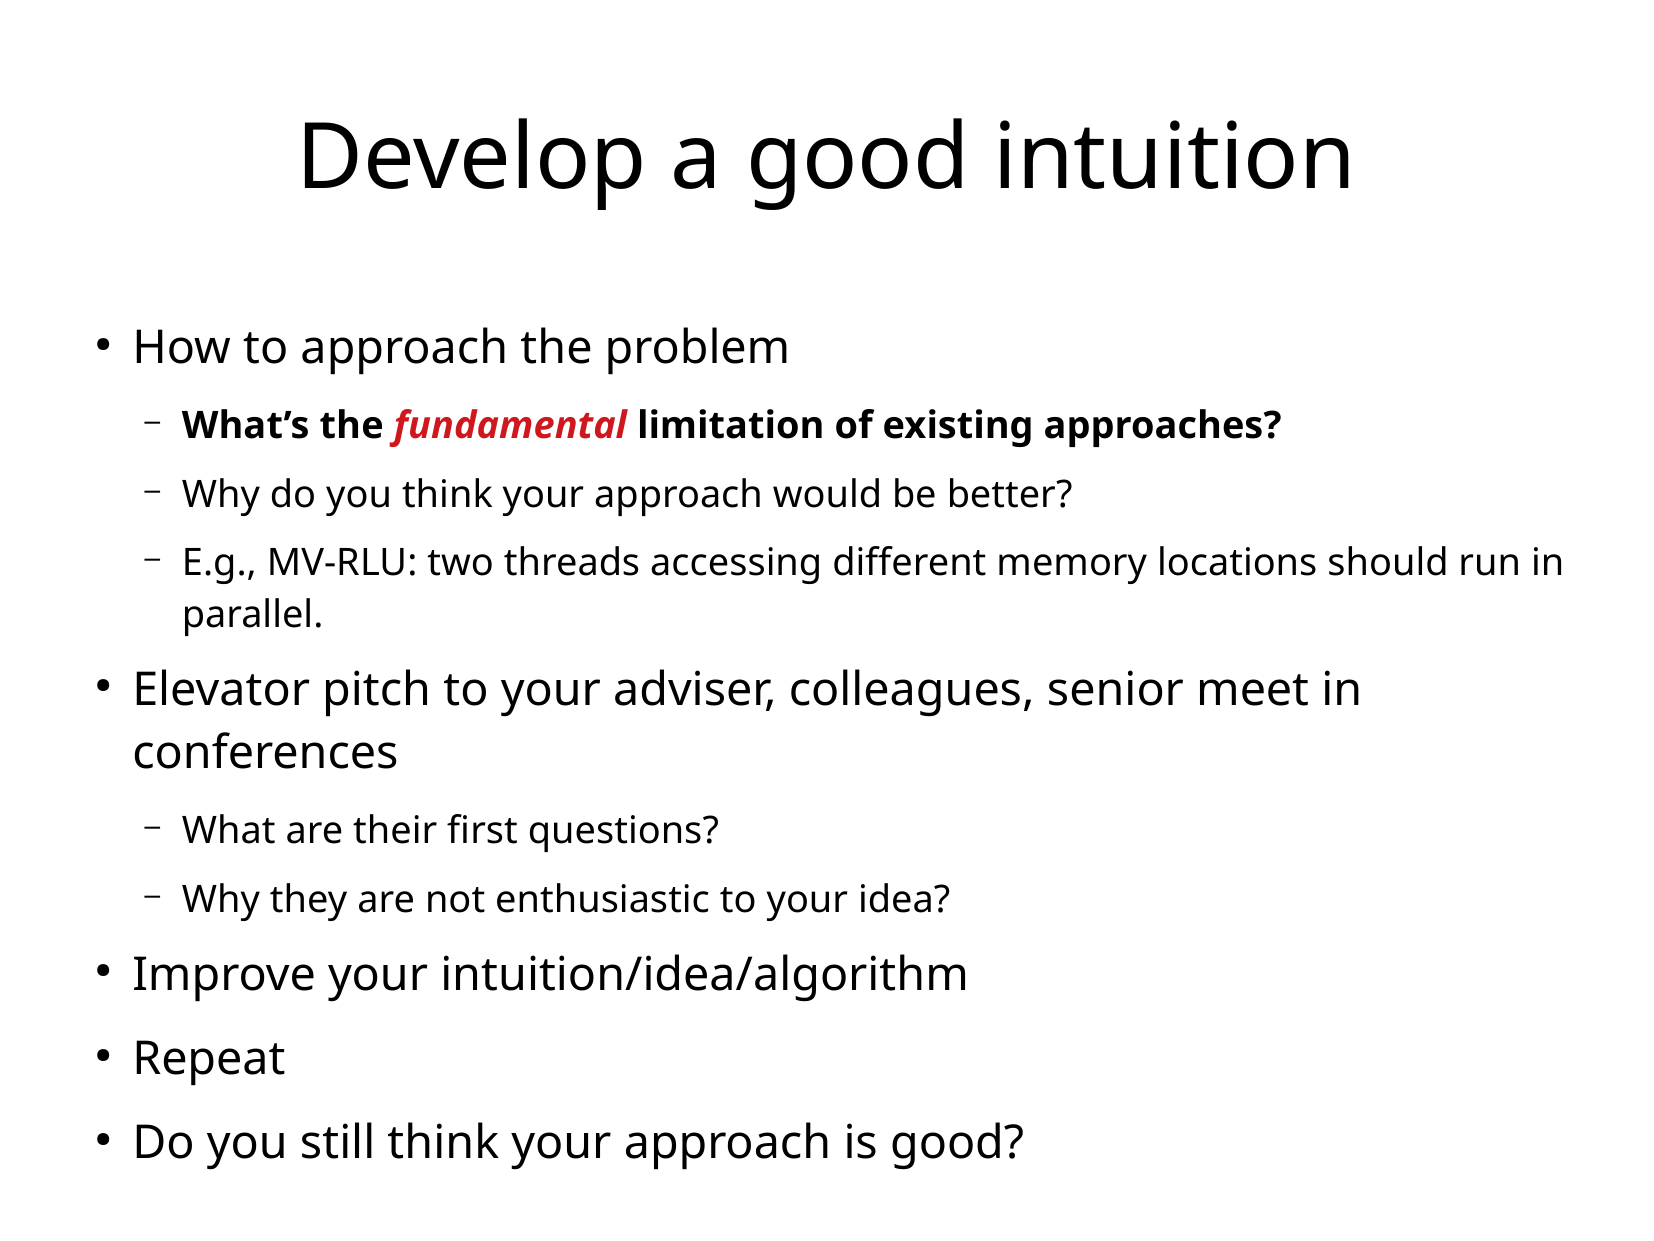

# Develop a good intuition
How to approach the problem
What’s the fundamental limitation of existing approaches?
Why do you think your approach would be better?
E.g., MV-RLU: two threads accessing different memory locations should run in parallel.
Elevator pitch to your adviser, colleagues, senior meet in conferences
What are their first questions?
Why they are not enthusiastic to your idea?
Improve your intuition/idea/algorithm
Repeat
Do you still think your approach is good?